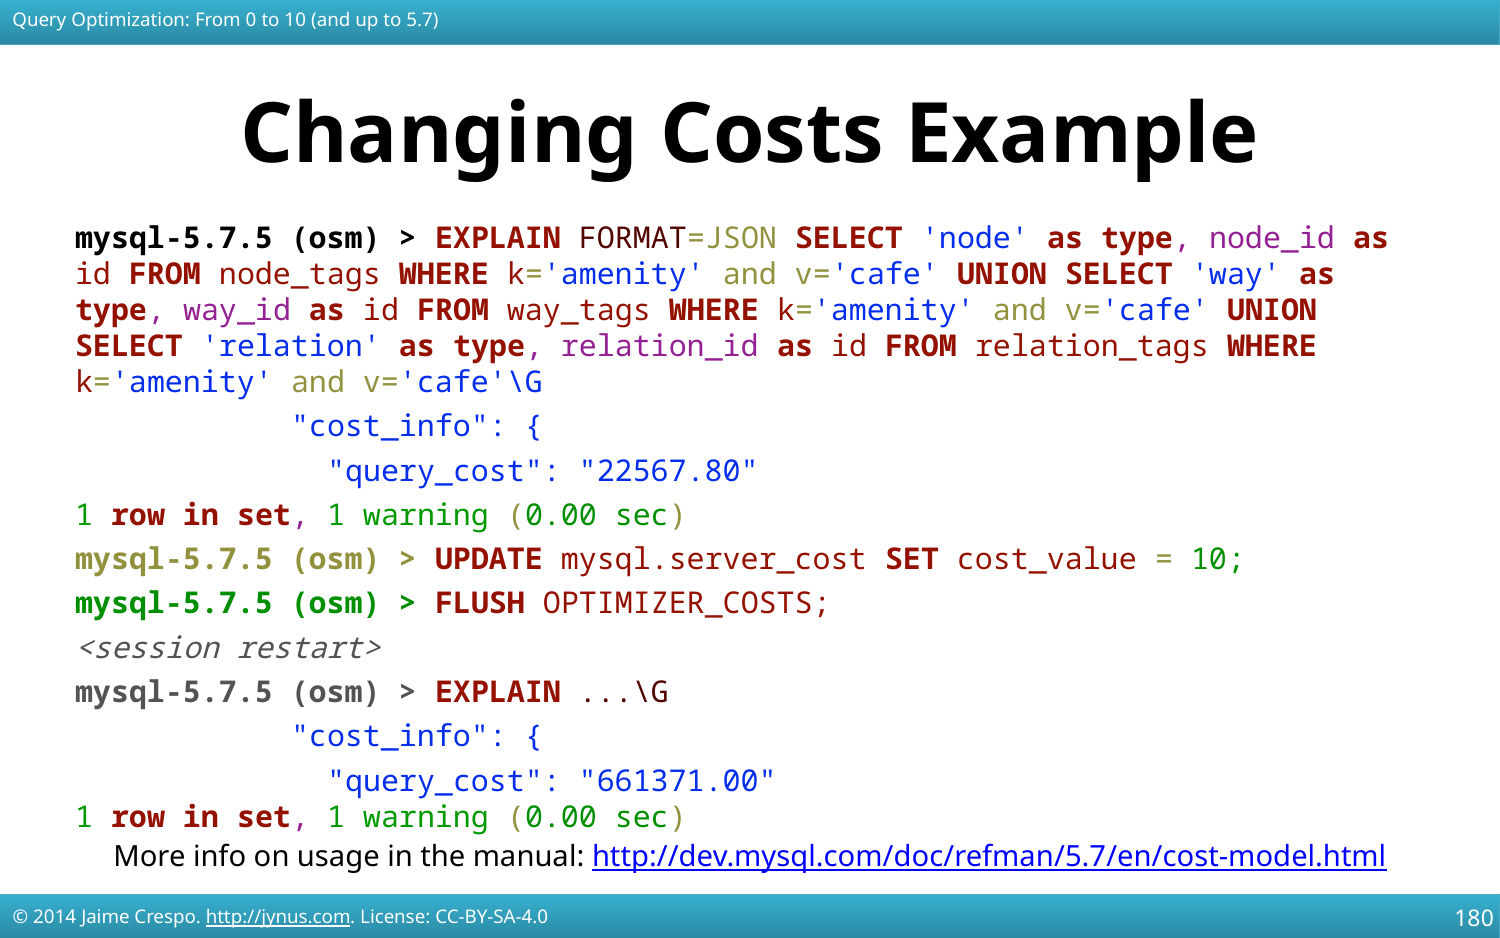

# Changing Costs Example
mysql-5.7.5 (osm) > EXPLAIN FORMAT=JSON SELECT 'node' as type, node_id as id FROM node_tags WHERE k='amenity' and v='cafe' UNION SELECT 'way' as type, way_id as id FROM way_tags WHERE k='amenity' and v='cafe' UNION SELECT 'relation' as type, relation_id as id FROM relation_tags WHERE k='amenity' and v='cafe'\G
 "cost_info": {
 "query_cost": "22567.80"
1 row in set, 1 warning (0.00 sec)
mysql-5.7.5 (osm) > UPDATE mysql.server_cost SET cost_value = 10;
mysql-5.7.5 (osm) > FLUSH OPTIMIZER_COSTS;
<session restart>
mysql-5.7.5 (osm) > EXPLAIN ...\G
 "cost_info": {
 "query_cost": "661371.00"
1 row in set, 1 warning (0.00 sec)
More info on usage in the manual: http://dev.mysql.com/doc/refman/5.7/en/cost-model.html